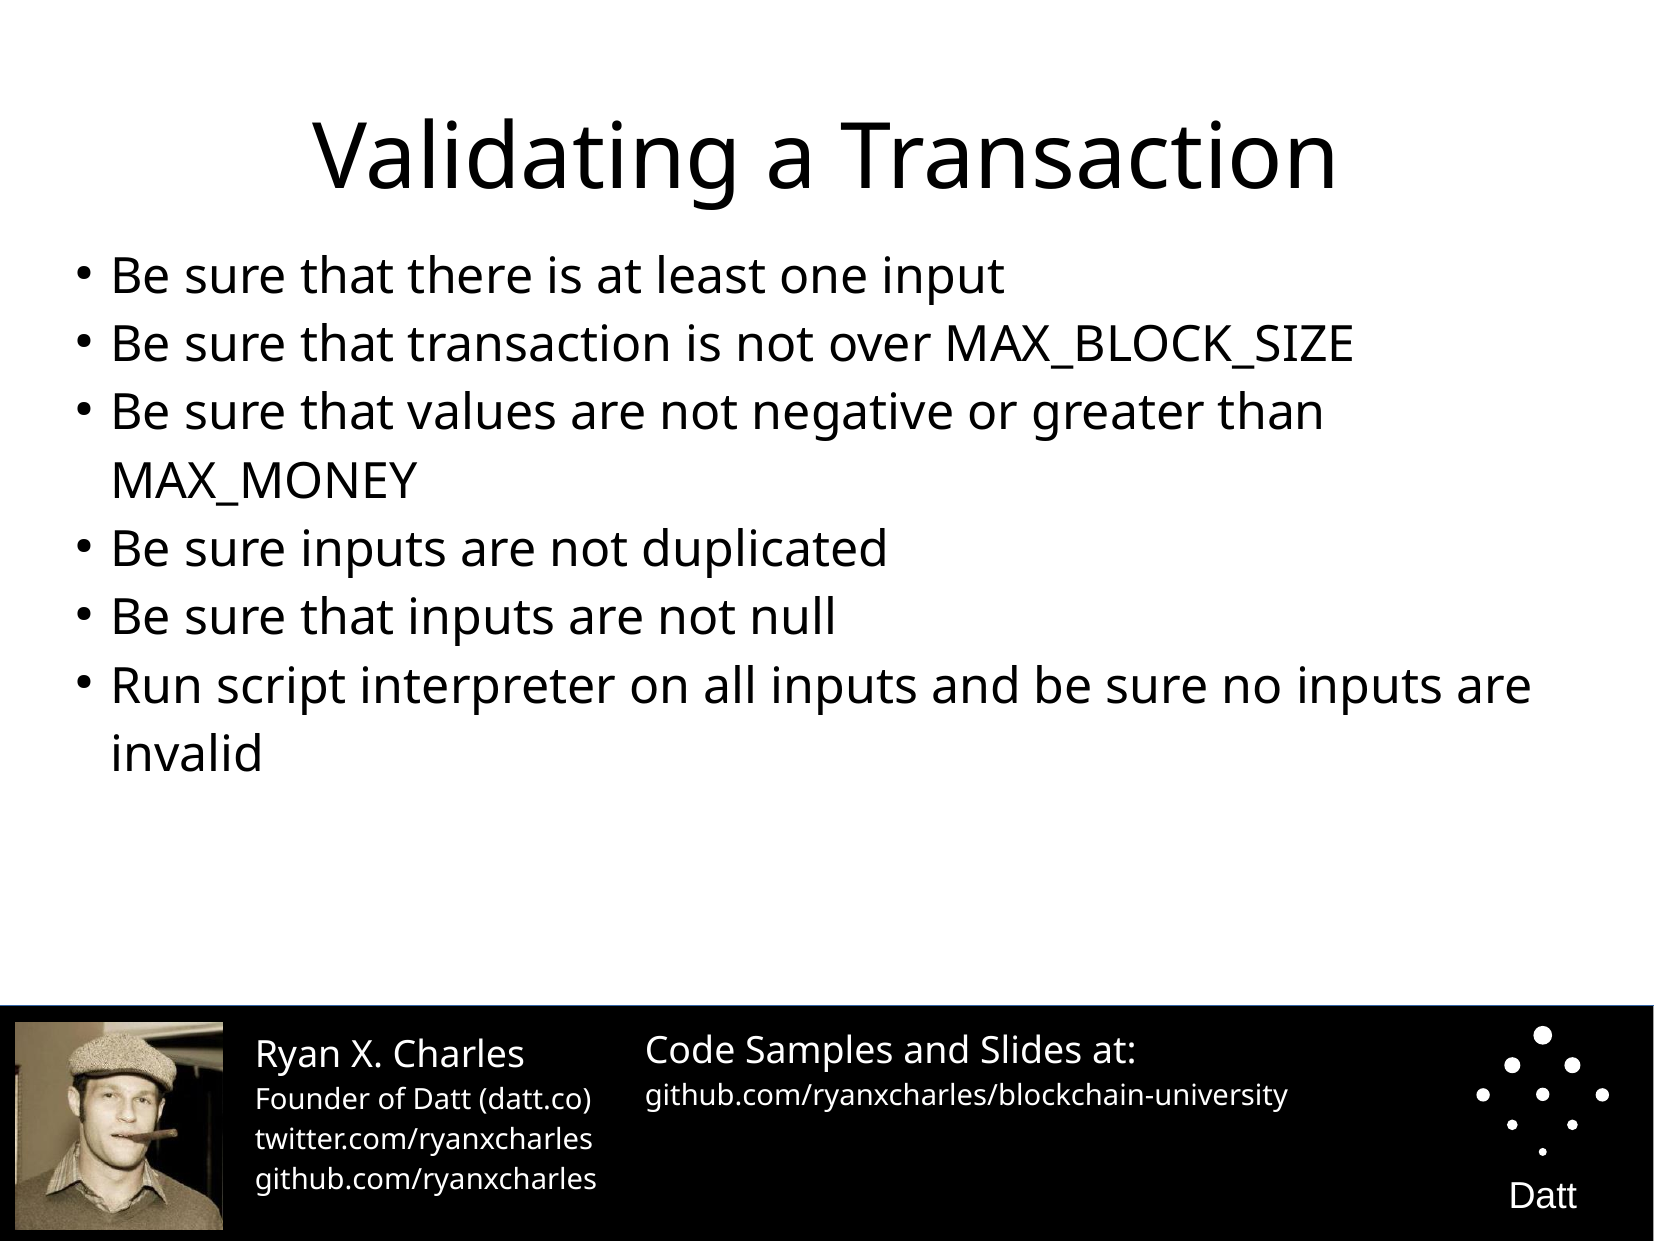

# Validating a Transaction
Be sure that there is at least one input
Be sure that transaction is not over MAX_BLOCK_SIZE
Be sure that values are not negative or greater than MAX_MONEY
Be sure inputs are not duplicated
Be sure that inputs are not null
Run script interpreter on all inputs and be sure no inputs are invalid
Code Samples and Slides at:
github.com/ryanxcharles/blockchain-university
Ryan X. Charles
Founder of Datt (datt.co)
twitter.com/ryanxcharles
github.com/ryanxcharles
Datt